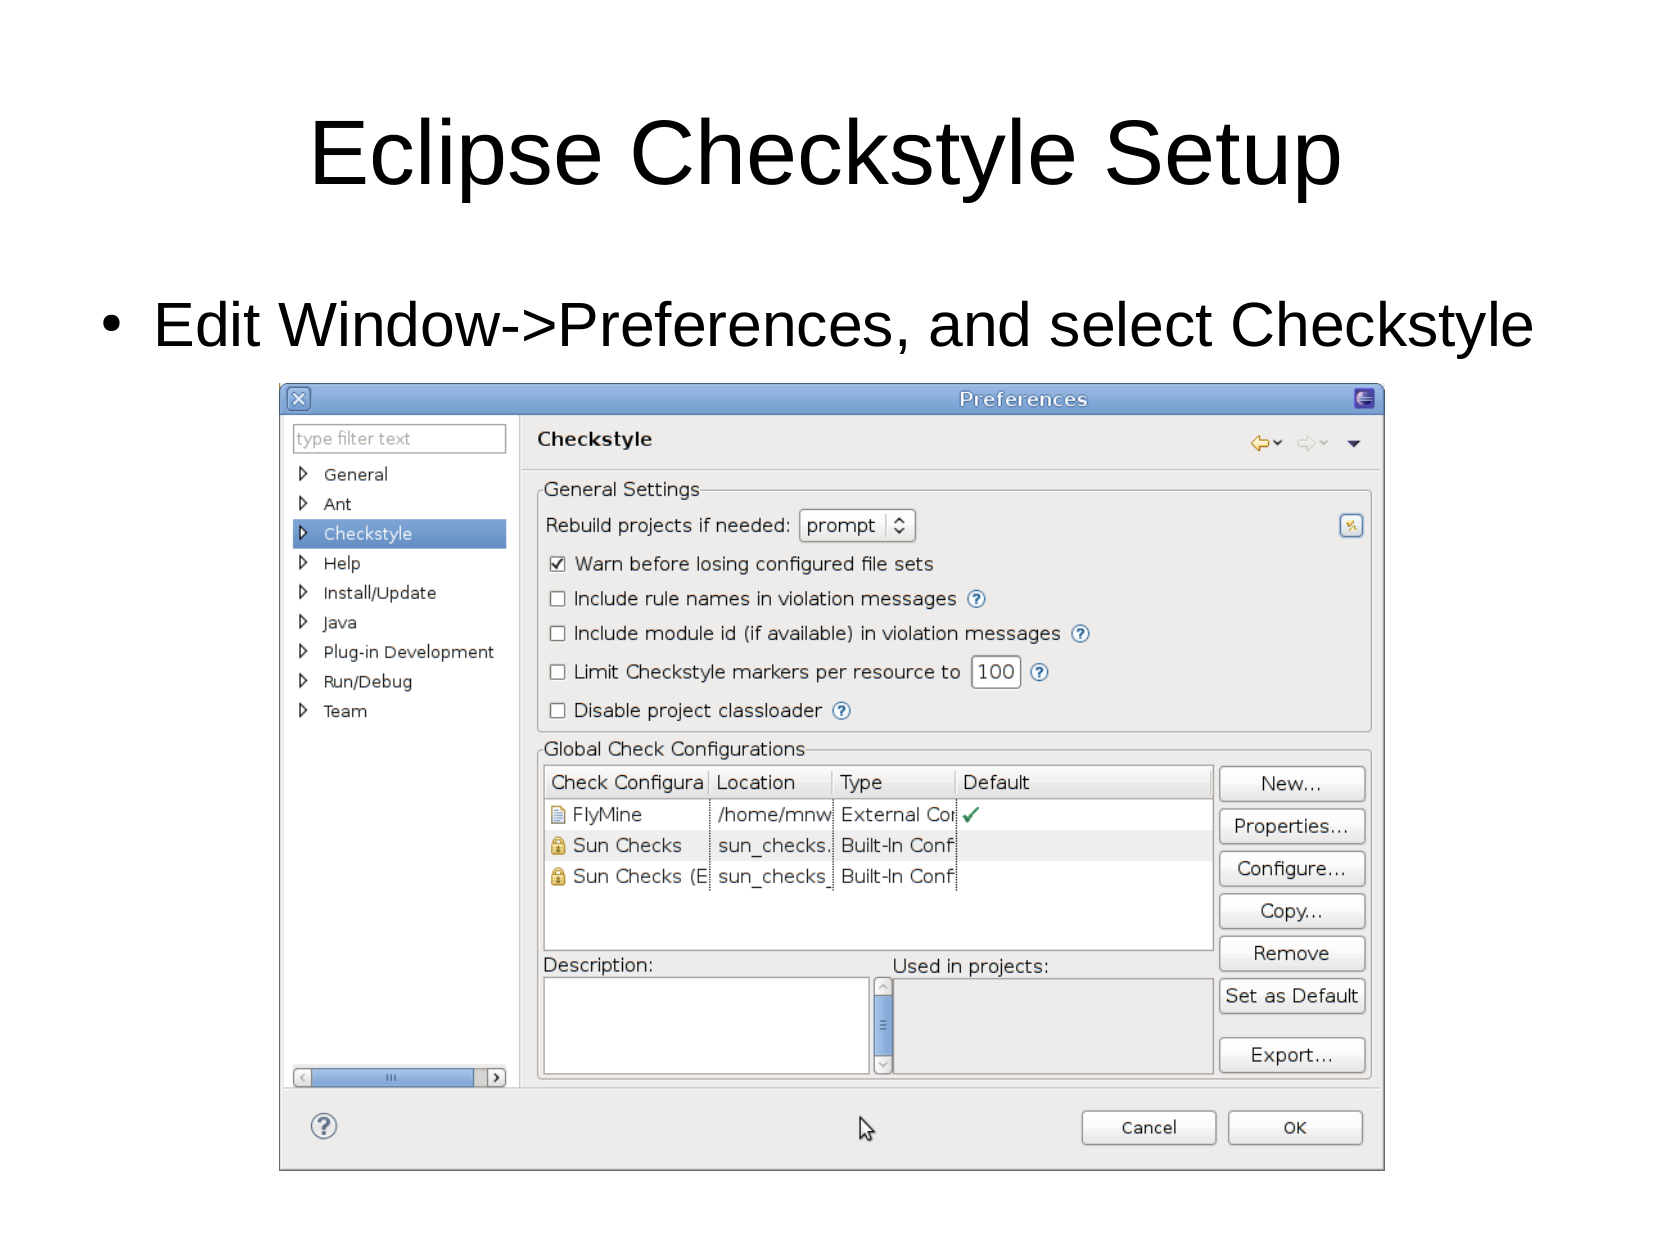

# Eclipse Checkstyle Setup
Edit Window->Preferences, and select Checkstyle